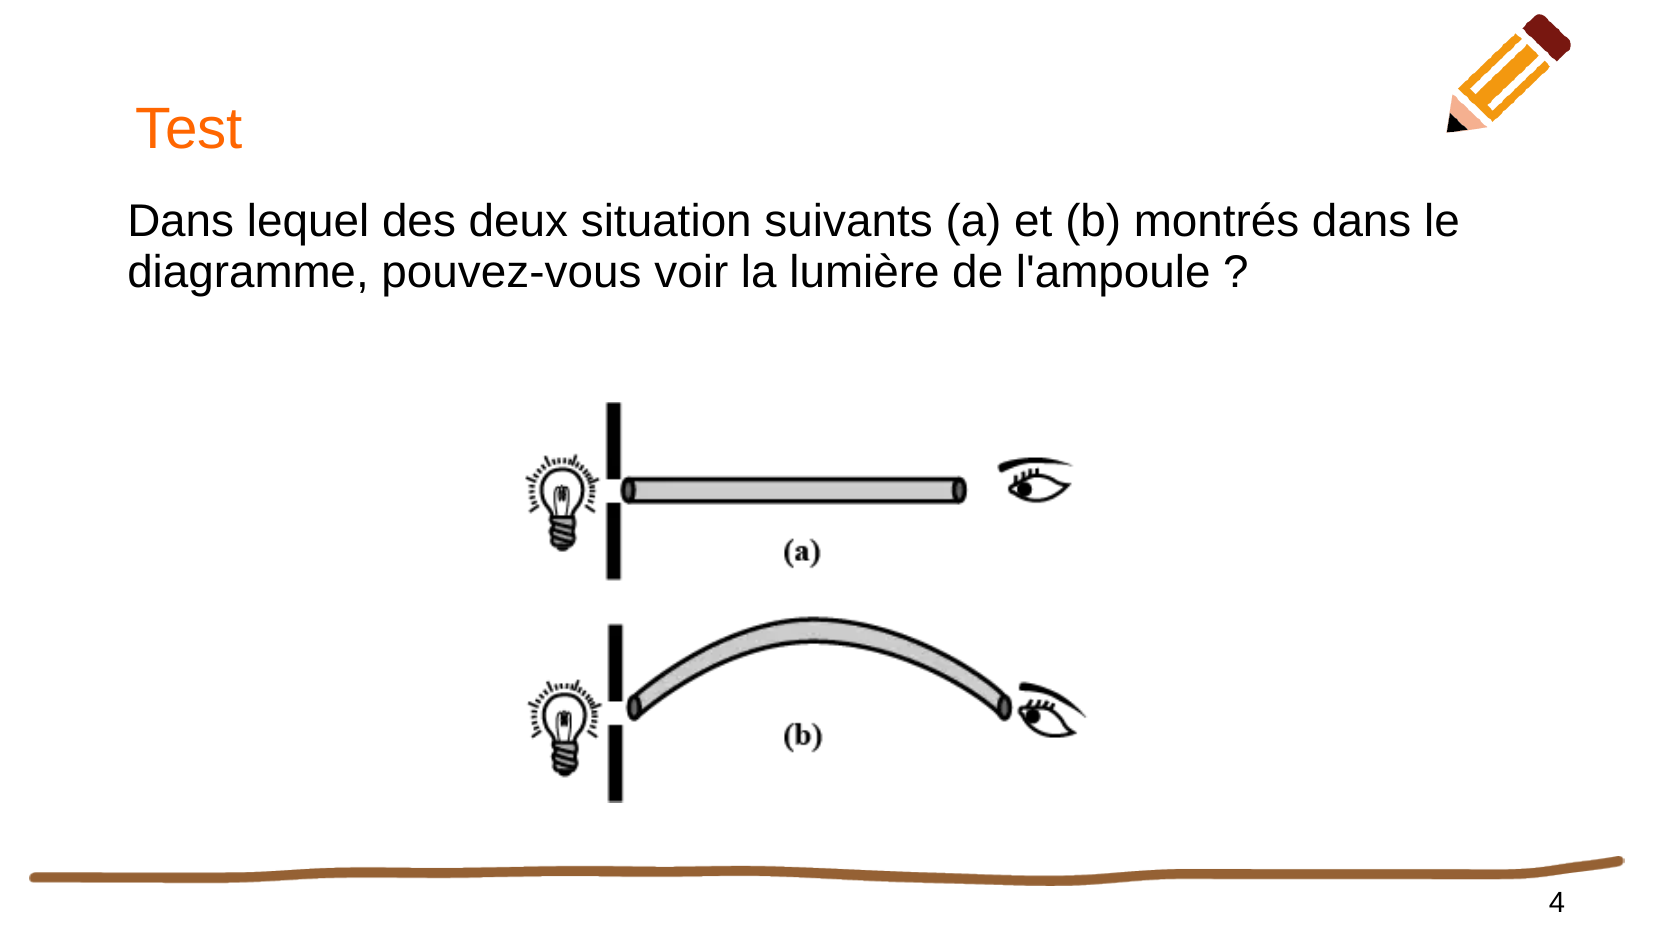

# Test
Dans lequel des deux situation suivants (a) et (b) montrés dans le diagramme, pouvez-vous voir la lumière de l'ampoule ?
4